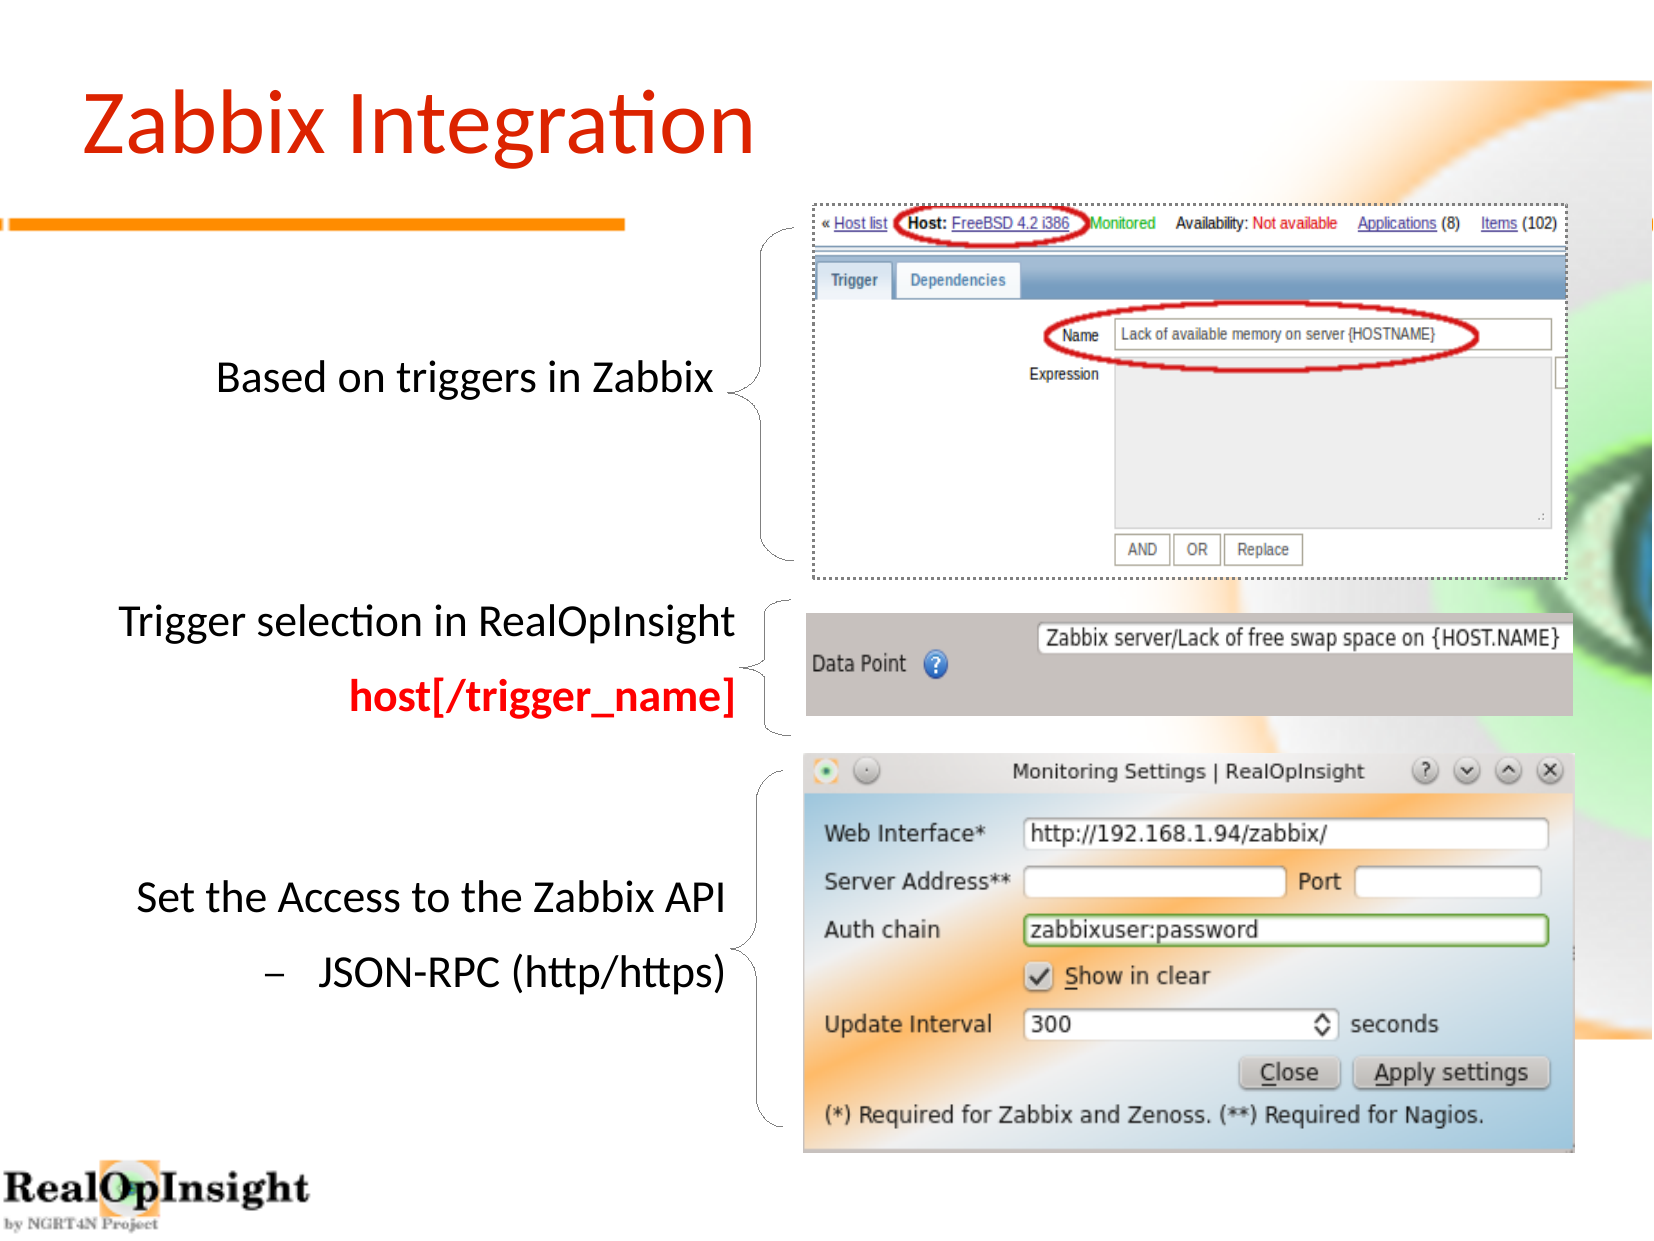

# Zabbix Integration
Based on triggers in Zabbix
Trigger selection in RealOpInsight
host[/trigger_name]
Set the Access to the Zabbix API
JSON-RPC (http/https)